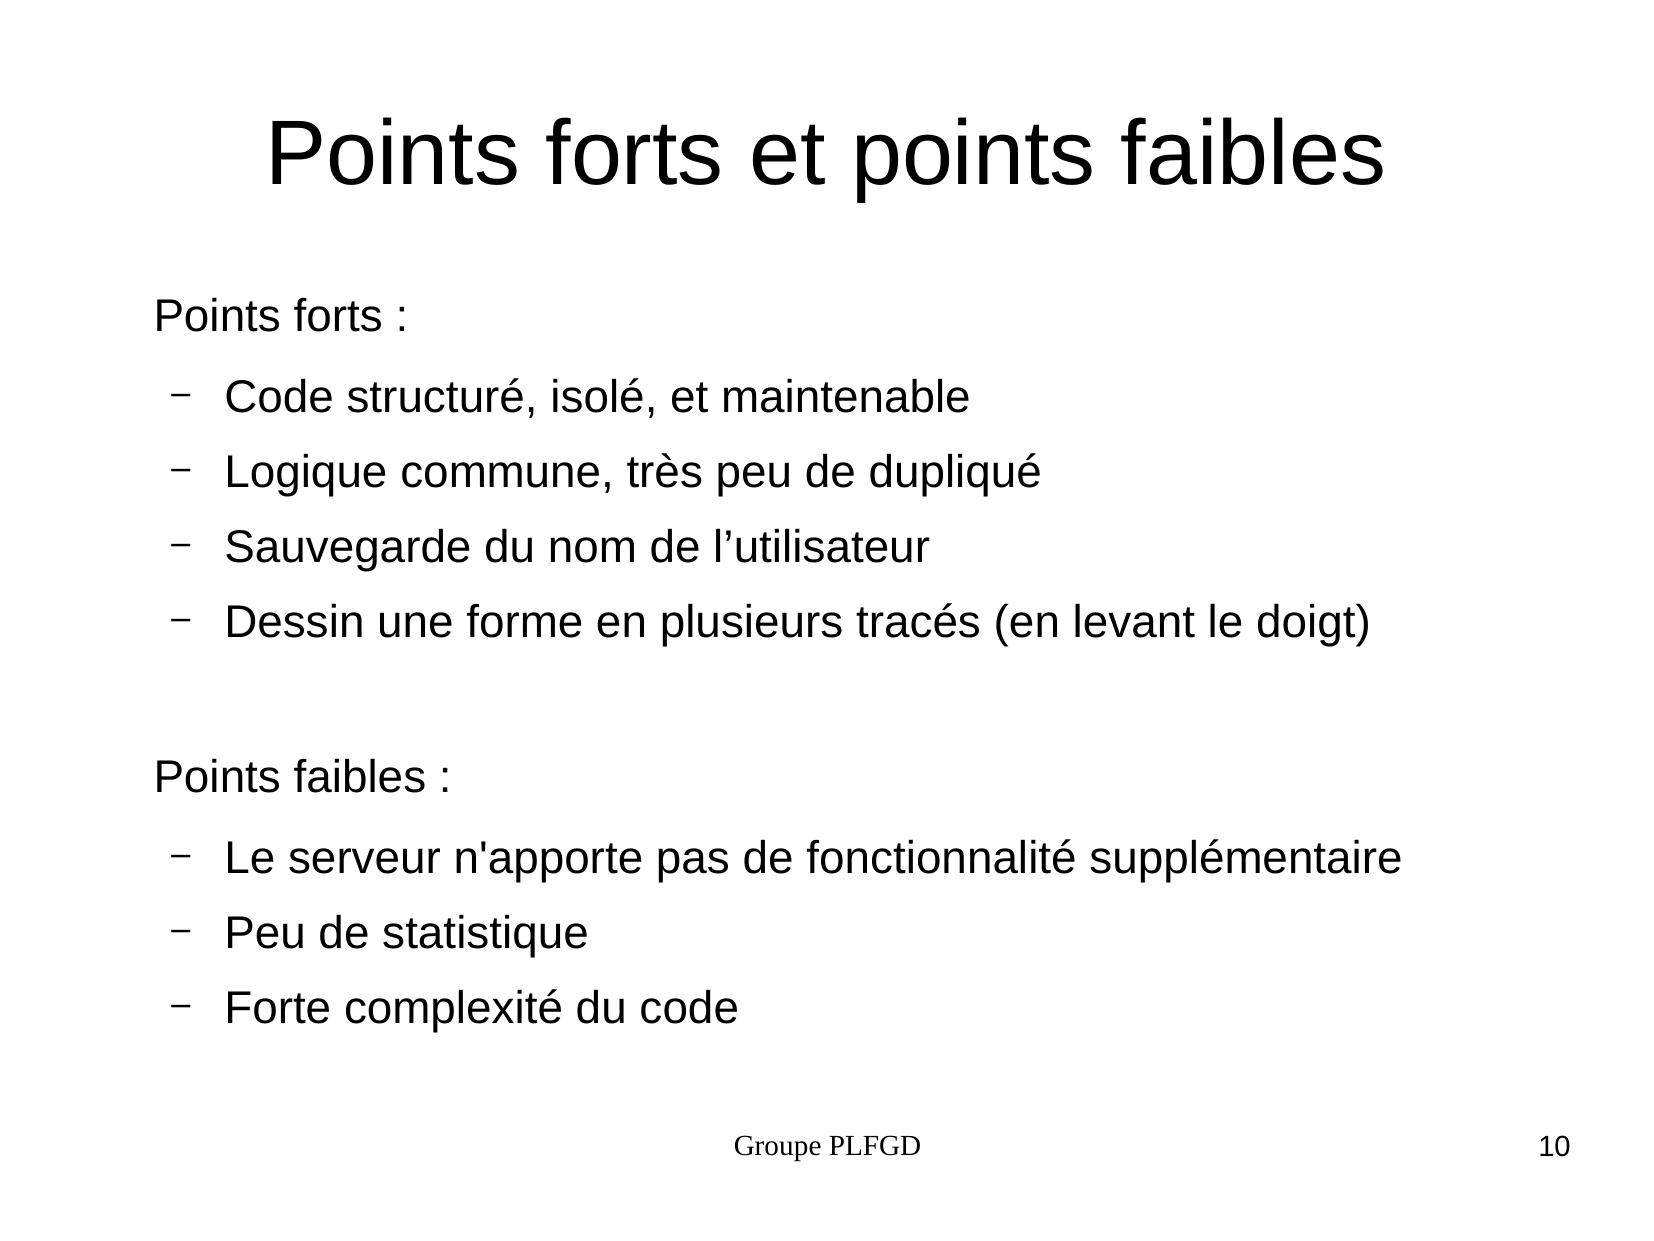

# Points forts et points faibles
Points forts :
Code structuré, isolé, et maintenable
Logique commune, très peu de dupliqué
Sauvegarde du nom de l’utilisateur
Dessin une forme en plusieurs tracés (en levant le doigt)
Points faibles :
Le serveur n'apporte pas de fonctionnalité supplémentaire
Peu de statistique
Forte complexité du code
Groupe PLFGD
10